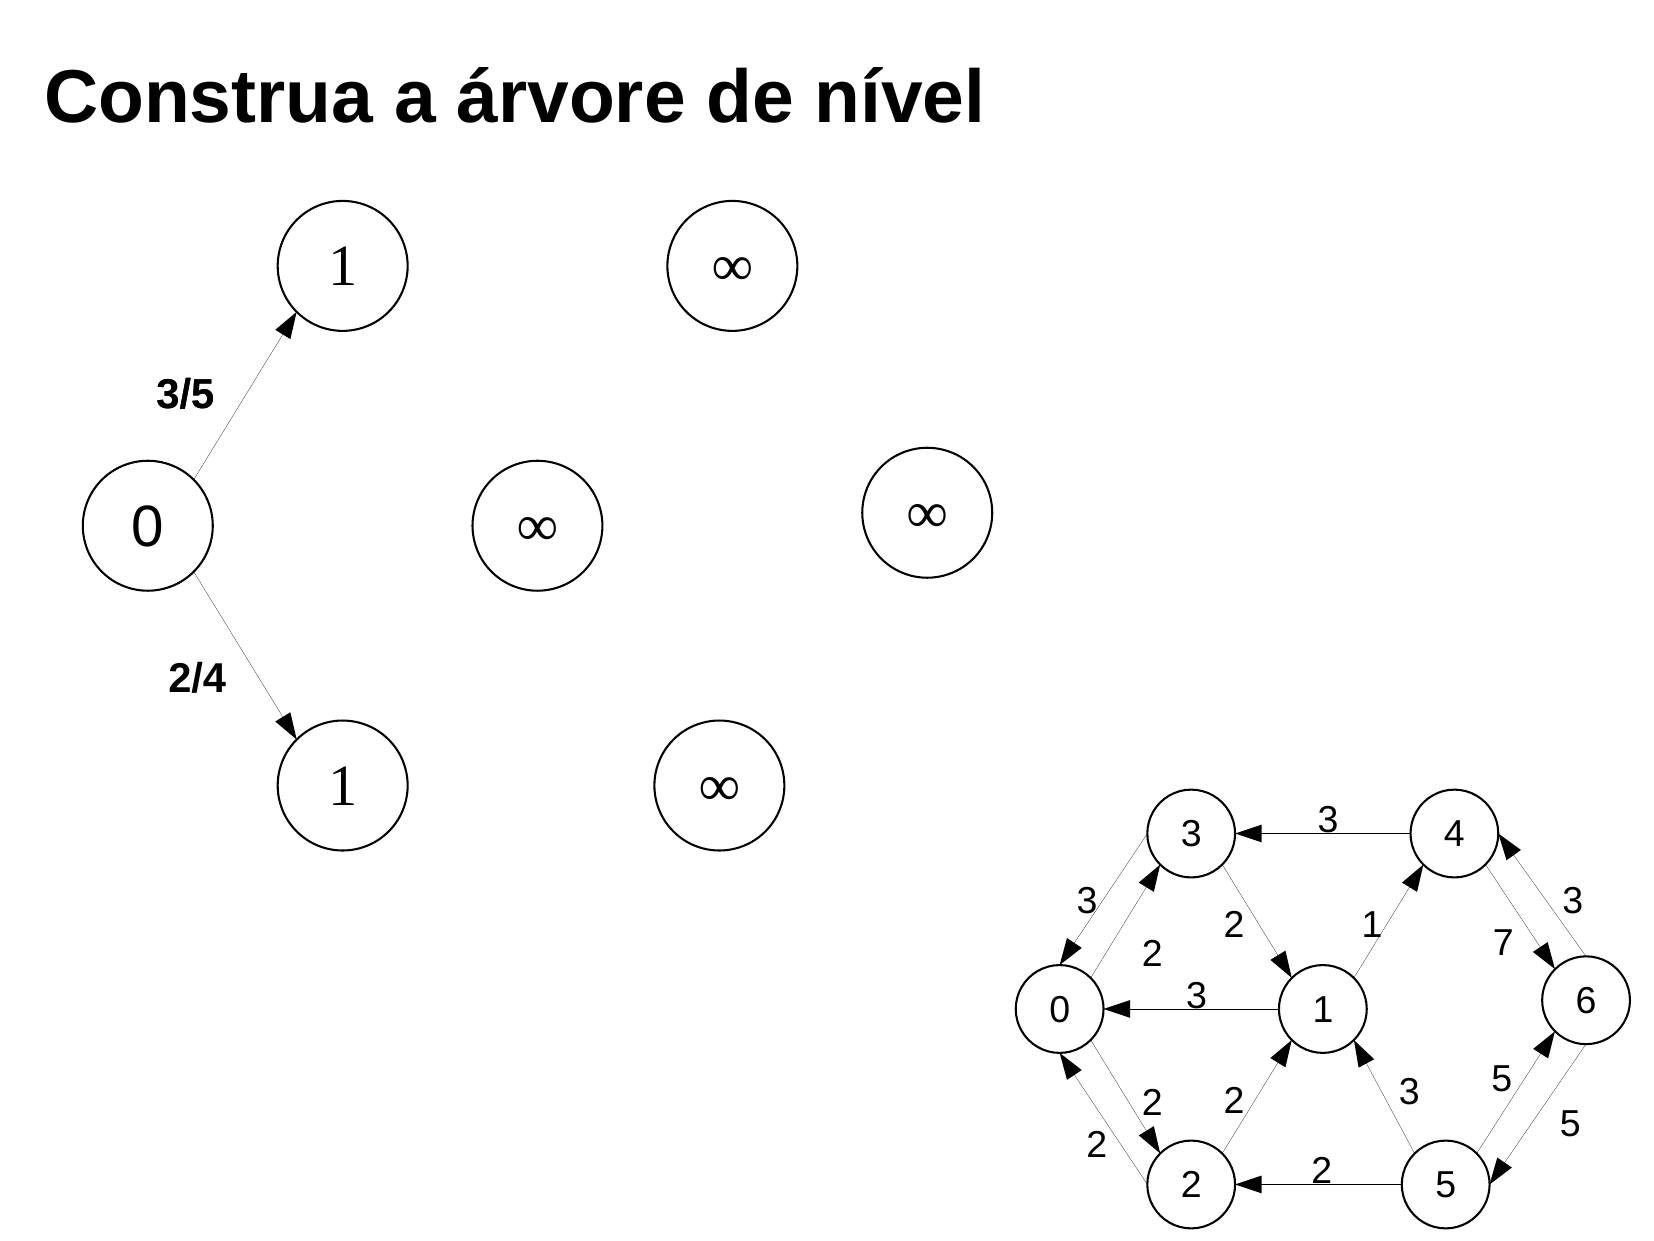

Construa a árvore de nível
1
∞
3/5
3/5
∞
0
∞
2/4
1
∞
3
4
3
3
3
2
1
7
2
6
0
1
3
5
3
2
2
5
2
2
5
2